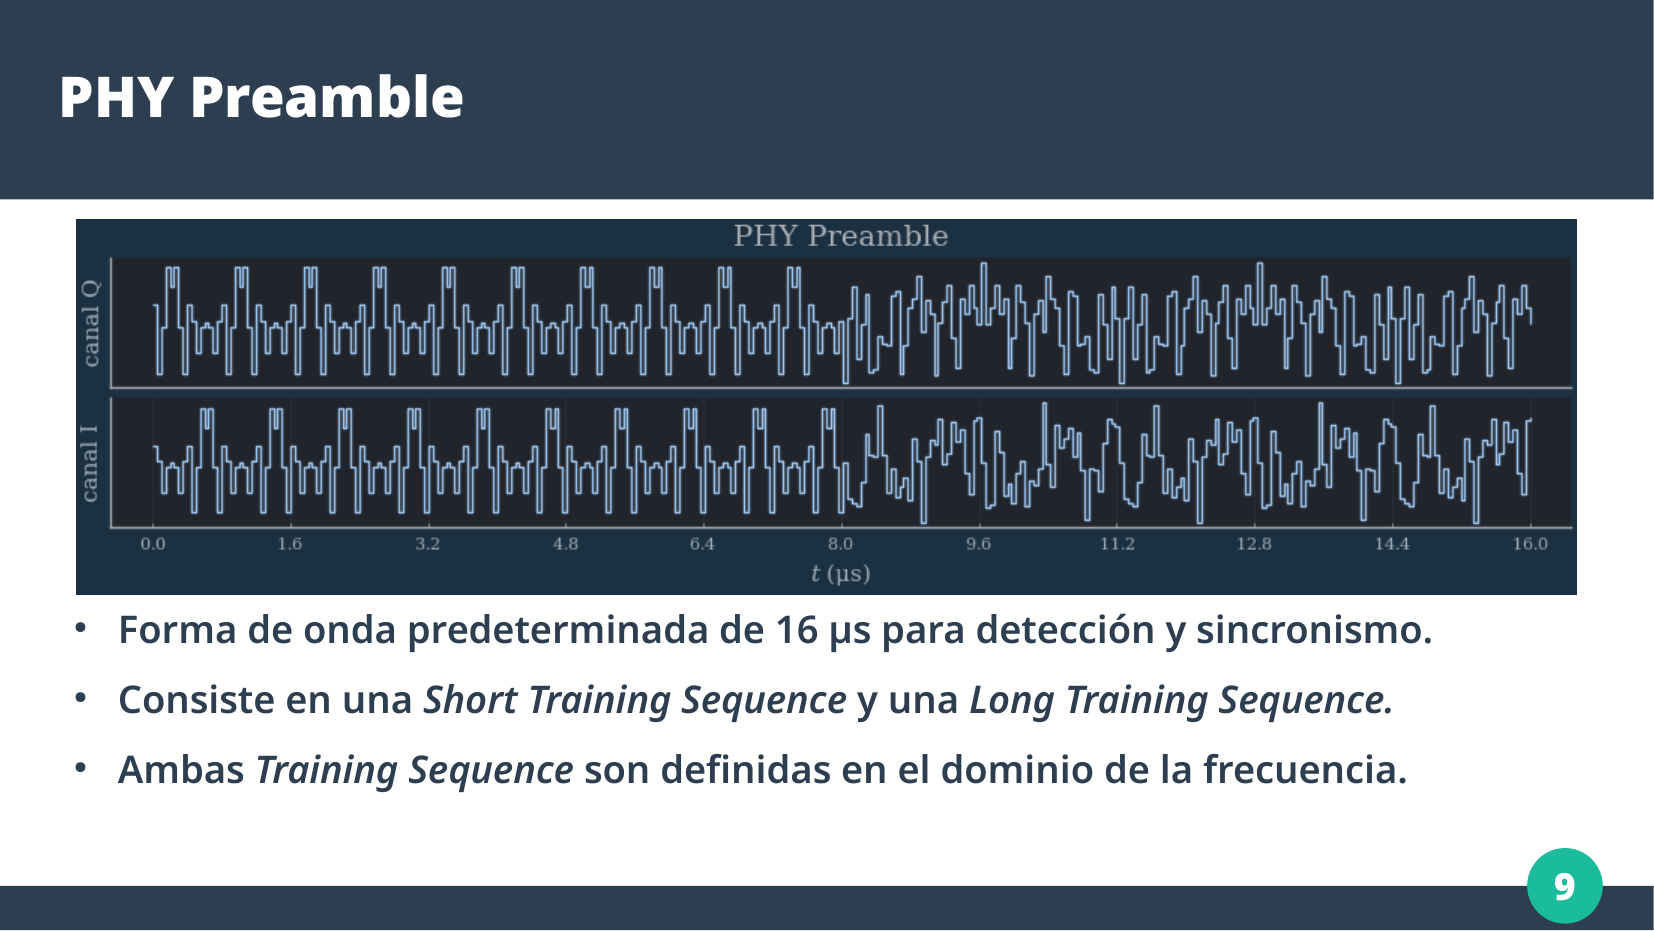

# PHY Preamble
Forma de onda predeterminada de 16 μs para detección y sincronismo.
Consiste en una Short Training Sequence y una Long Training Sequence.
Ambas Training Sequence son definidas en el dominio de la frecuencia.